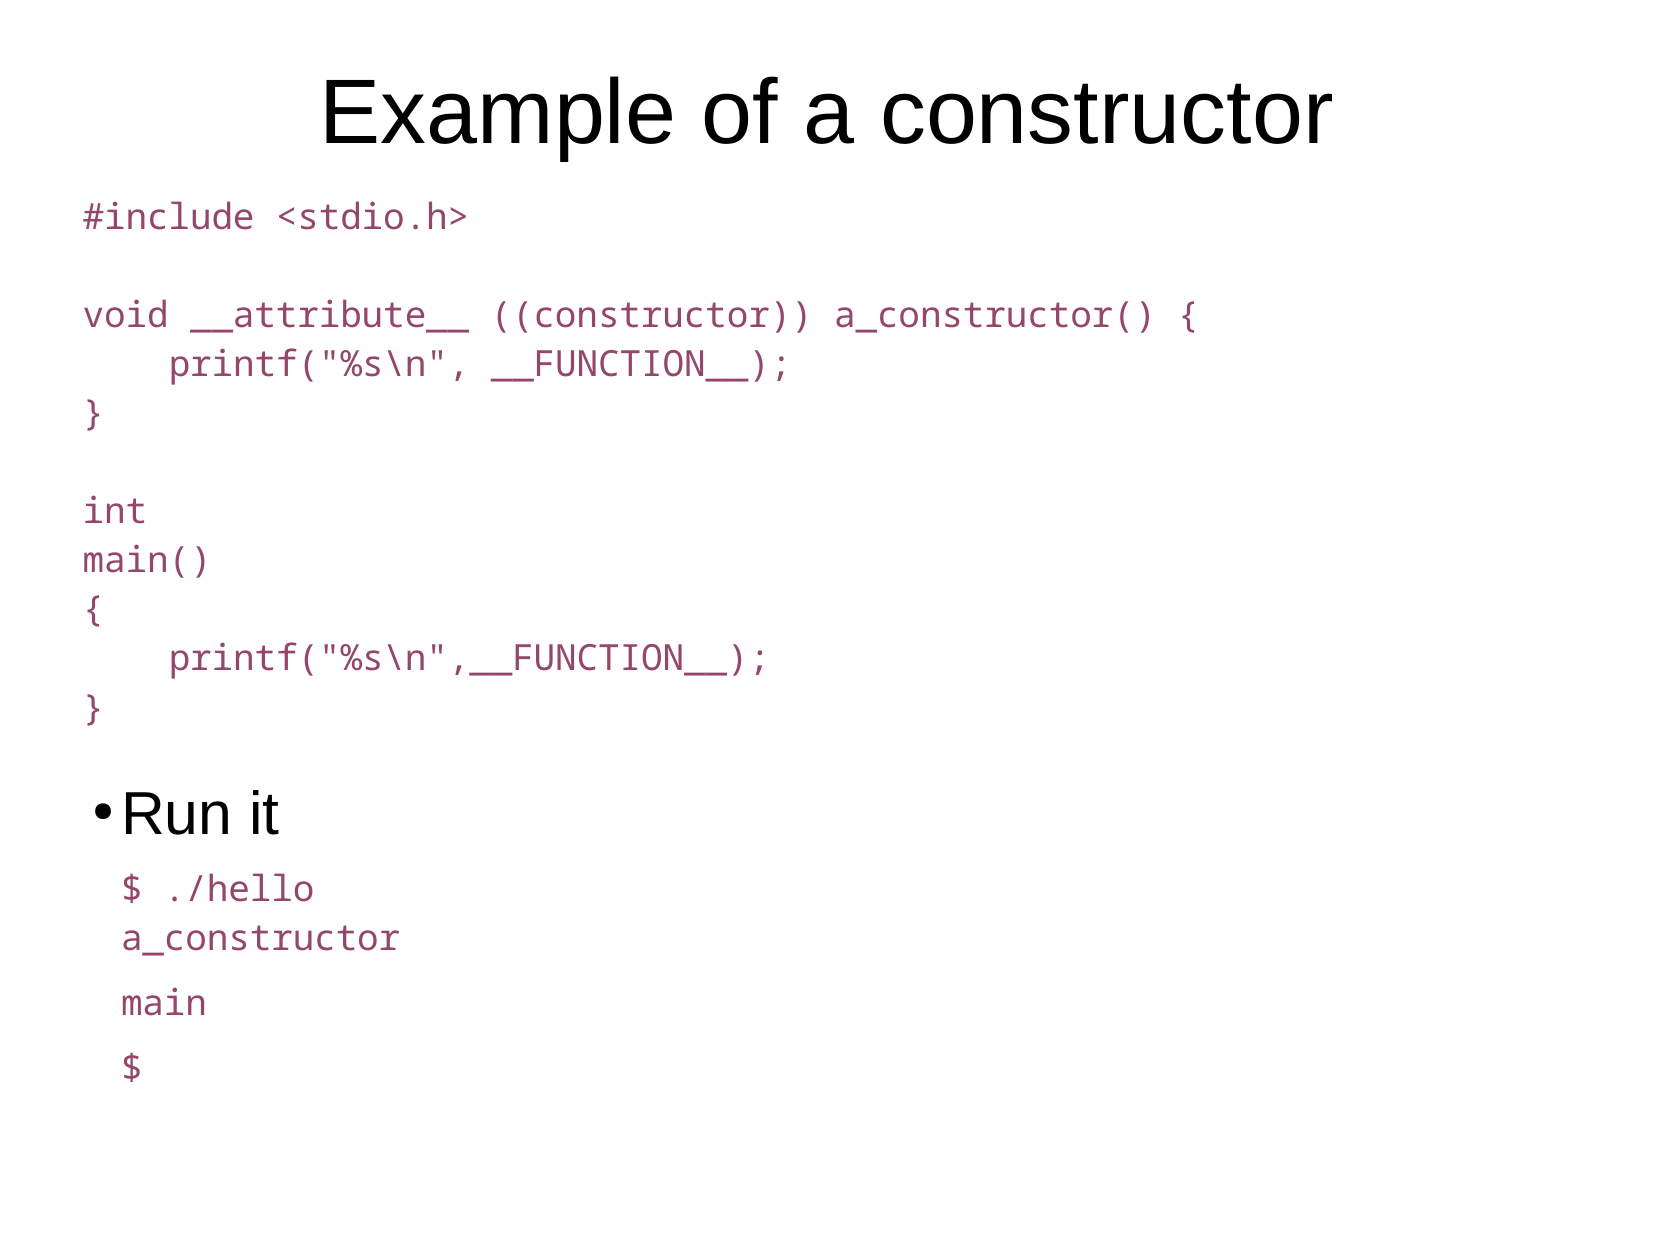

# Example of a constructor
#include <stdio.h>
void __attribute__ ((constructor)) a_constructor() {
 printf("%s\n", __FUNCTION__);
}
int
main()
{
 printf("%s\n",__FUNCTION__);
}
Run it
$ ./hello
a_constructor
main
$